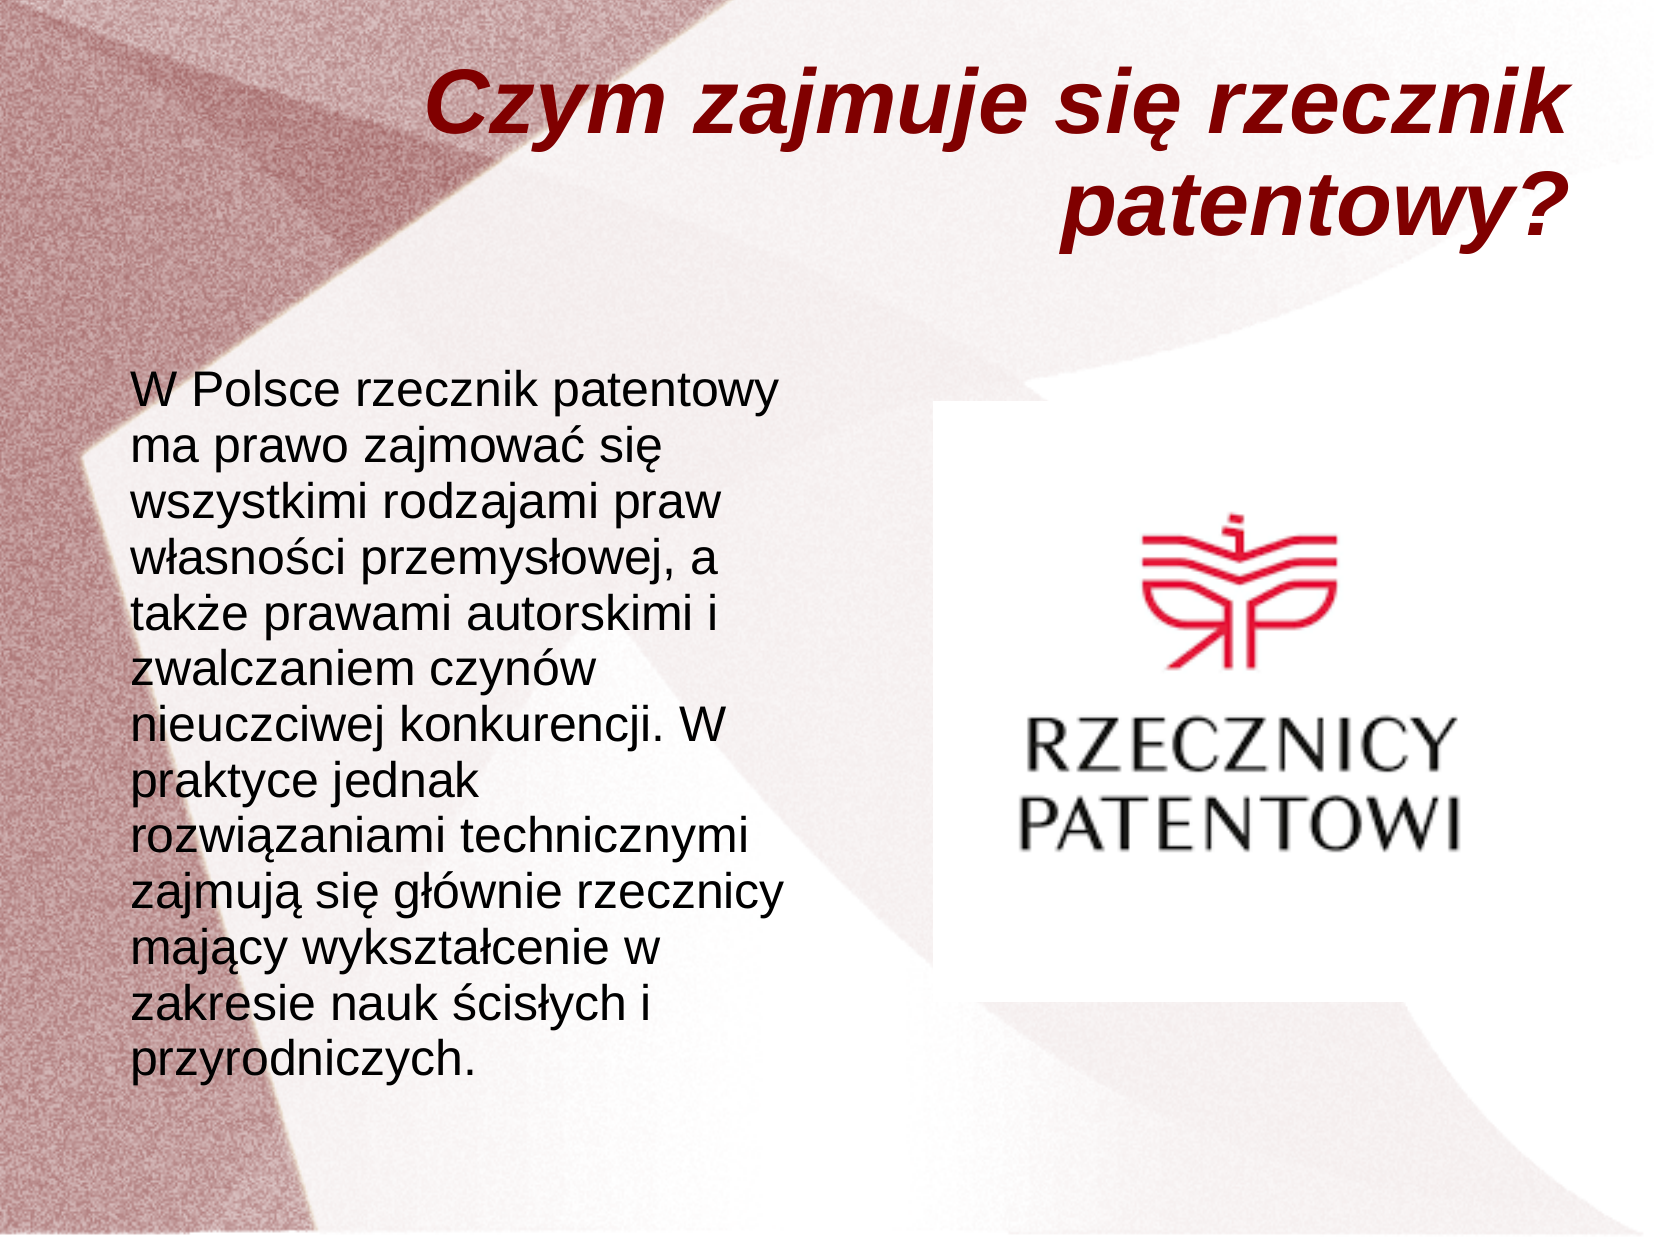

# Czym zajmuje się rzecznik patentowy?
W Polsce rzecznik patentowy ma prawo zajmować się wszystkimi rodzajami praw własności przemysłowej, a także prawami autorskimi i zwalczaniem czynów nieuczciwej konkurencji. W praktyce jednak rozwiązaniami technicznymi zajmują się głównie rzecznicy mający wykształcenie w zakresie nauk ścisłych i przyrodniczych.